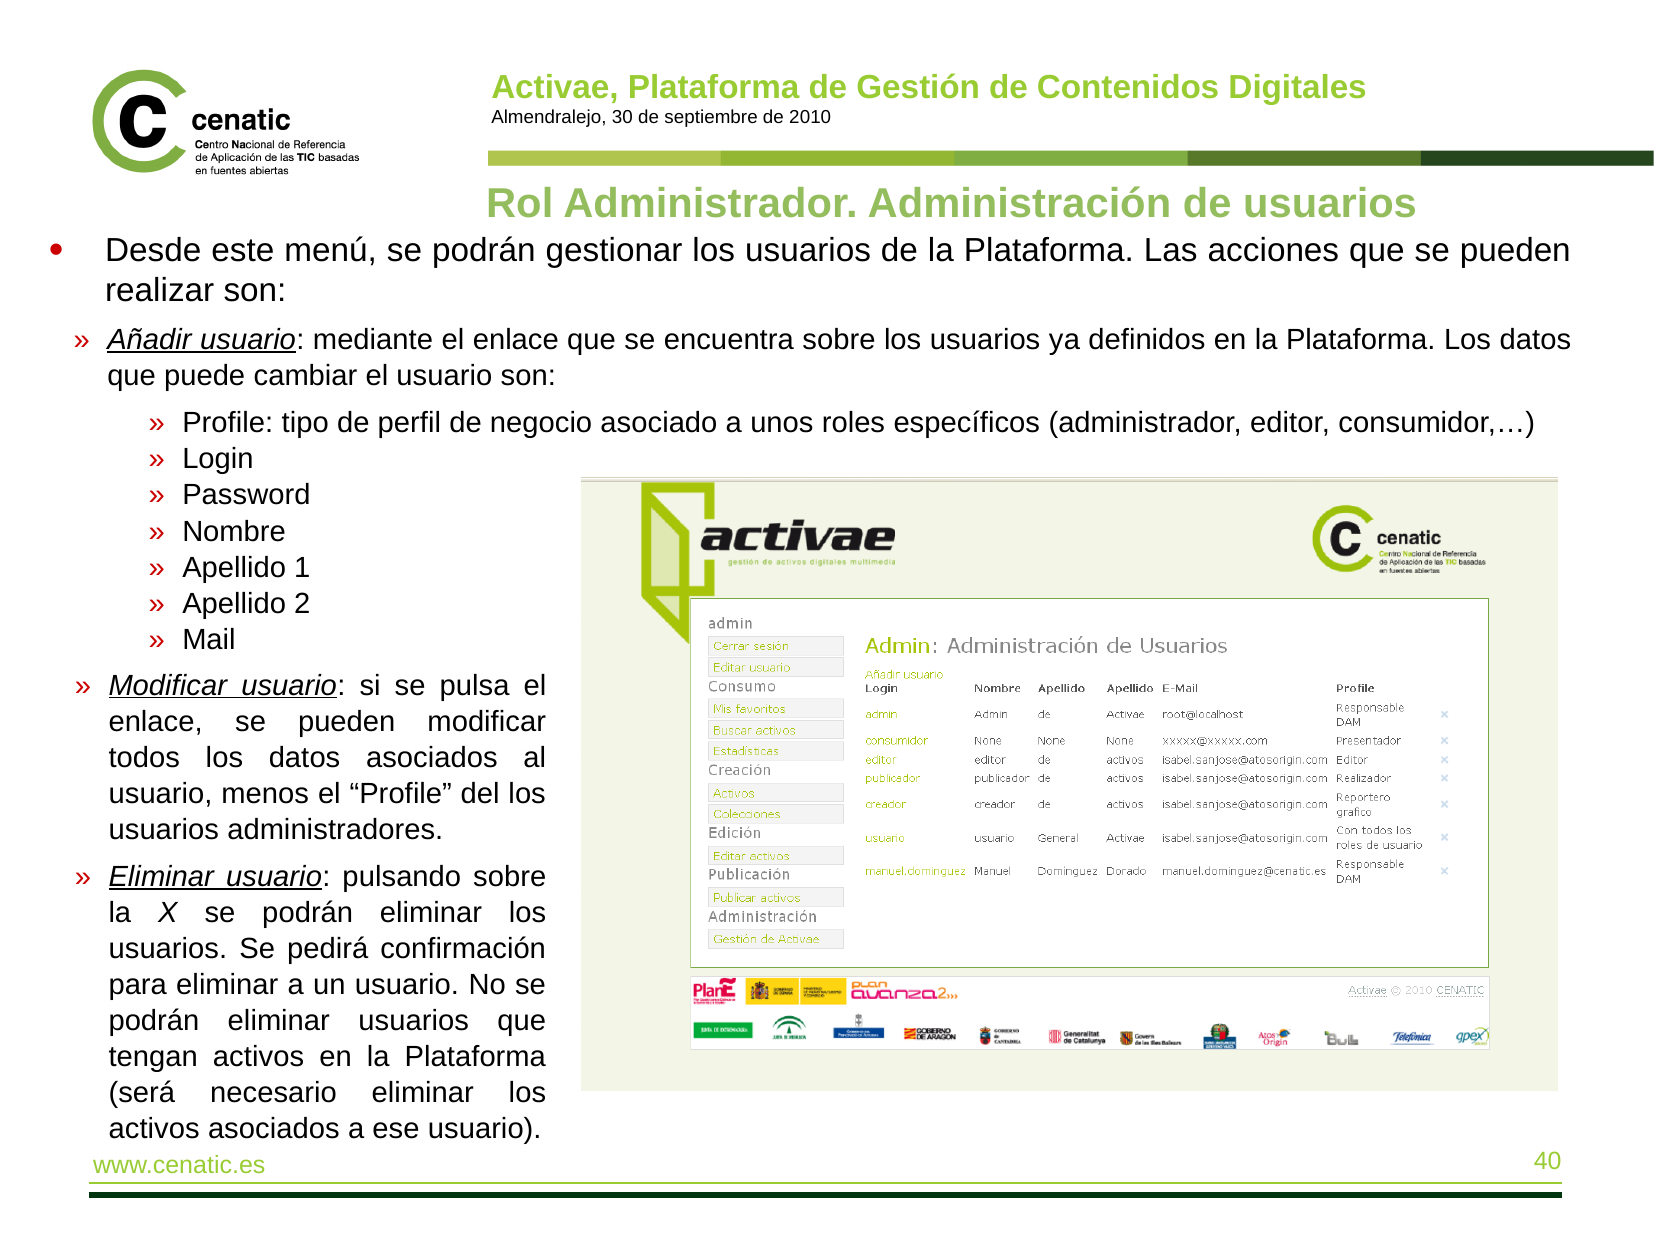

# Rol Administrador. Administración de usuarios
Desde este menú, se podrán gestionar los usuarios de la Plataforma. Las acciones que se pueden realizar son:
Añadir usuario: mediante el enlace que se encuentra sobre los usuarios ya definidos en la Plataforma. Los datos que puede cambiar el usuario son:
Profile: tipo de perfil de negocio asociado a unos roles específicos (administrador, editor, consumidor,…)
Login
Password
Nombre
Apellido 1
Apellido 2
Mail
Modificar usuario: si se pulsa el enlace, se pueden modificar todos los datos asociados al usuario, menos el “Profile” del los usuarios administradores.
Eliminar usuario: pulsando sobre la X se podrán eliminar los usuarios. Se pedirá confirmación para eliminar a un usuario. No se podrán eliminar usuarios que tengan activos en la Plataforma (será necesario eliminar los activos asociados a ese usuario).
40
www.cenatic.es